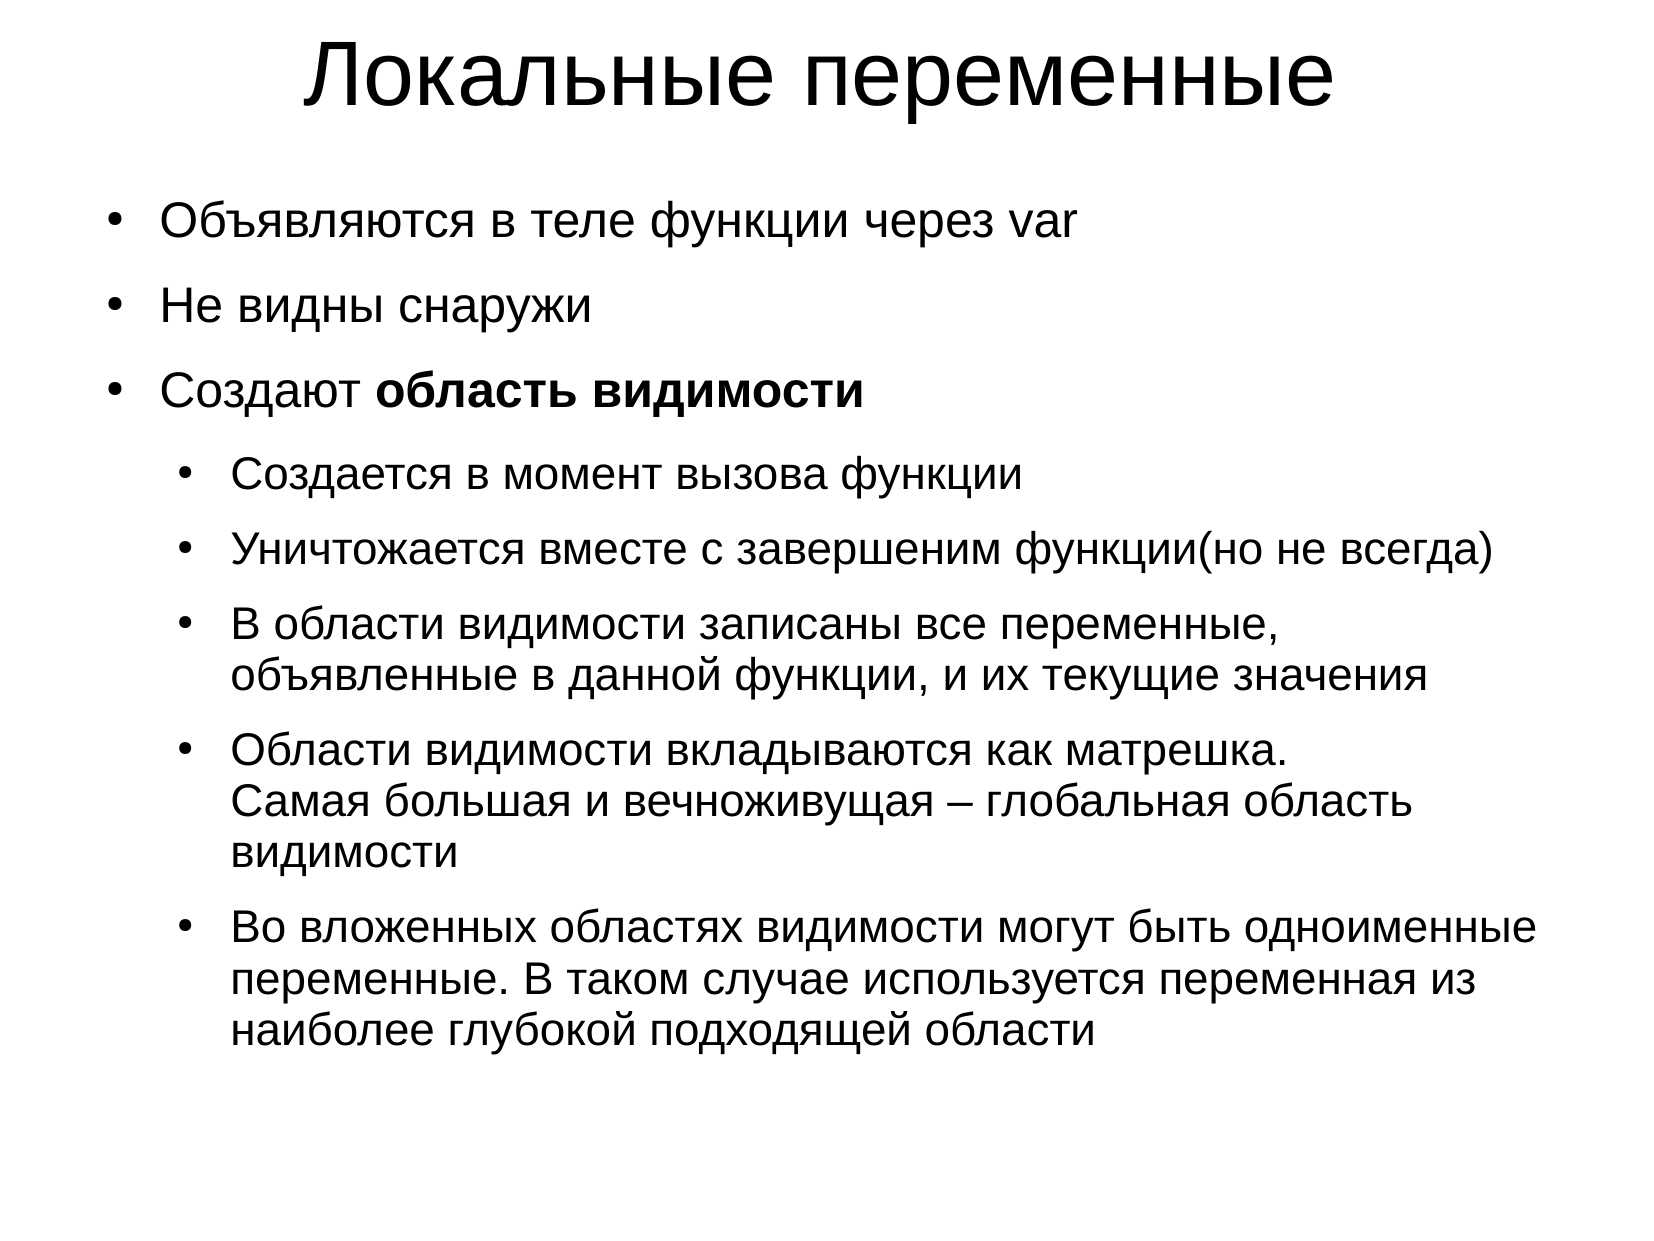

# Локальные переменные
Объявляются в теле функции через var
Не видны снаружи
Создают область видимости
Создается в момент вызова функции
Уничтожается вместе с завершеним функции(но не всегда)
В области видимости записаны все переменные, объявленные в данной функции, и их текущие значения
Области видимости вкладываются как матрешка.
Самая большая и вечноживущая – глобальная область видимости
Во вложенных областях видимости могут быть одноименные переменные. В таком случае используется переменная из наиболее глубокой подходящей области